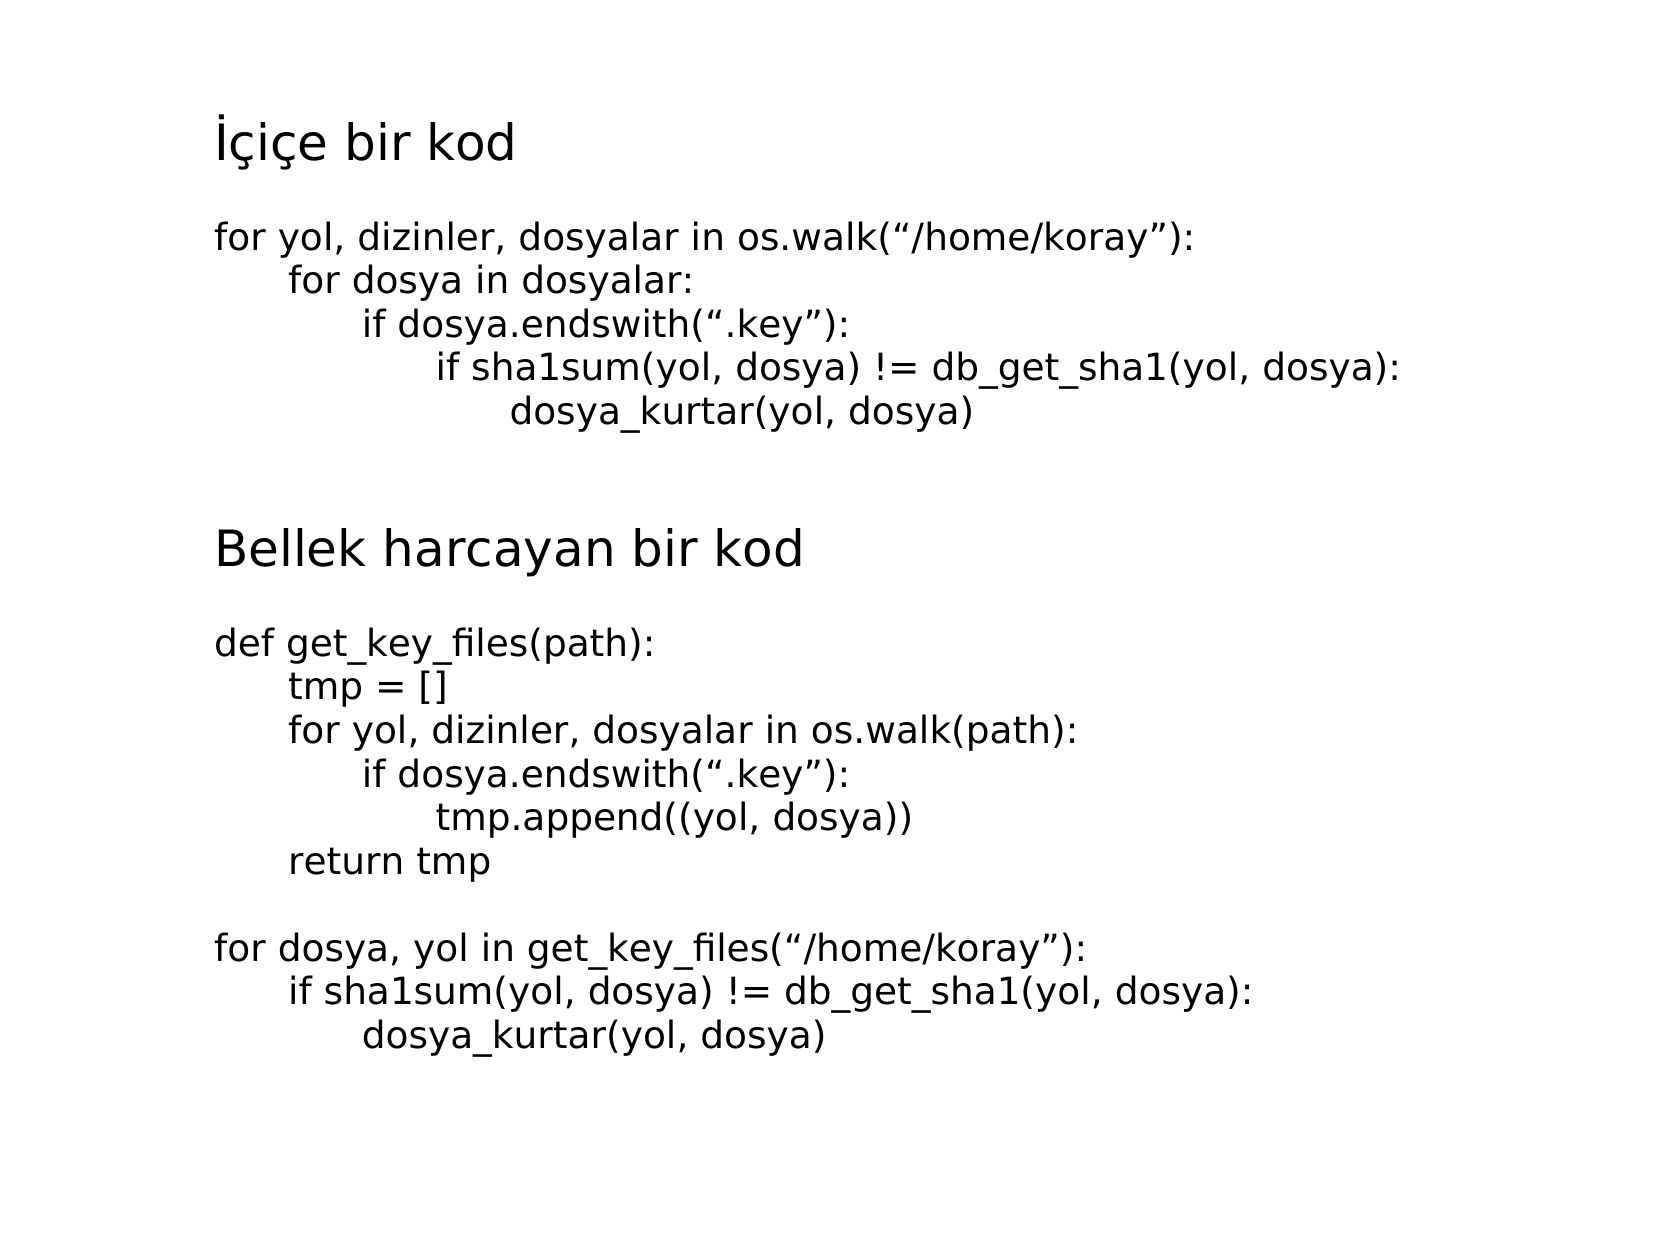

İçiçe bir kod
for yol, dizinler, dosyalar in os.walk(“/home/koray”):
	for dosya in dosyalar:
		if dosya.endswith(“.key”):
			if sha1sum(yol, dosya) != db_get_sha1(yol, dosya):
				dosya_kurtar(yol, dosya)
Bellek harcayan bir kod
def get_key_files(path):
	tmp = []
	for yol, dizinler, dosyalar in os.walk(path):
		if dosya.endswith(“.key”):
			tmp.append((yol, dosya))
	return tmp
for dosya, yol in get_key_files(“/home/koray”):
	if sha1sum(yol, dosya) != db_get_sha1(yol, dosya):
		dosya_kurtar(yol, dosya)